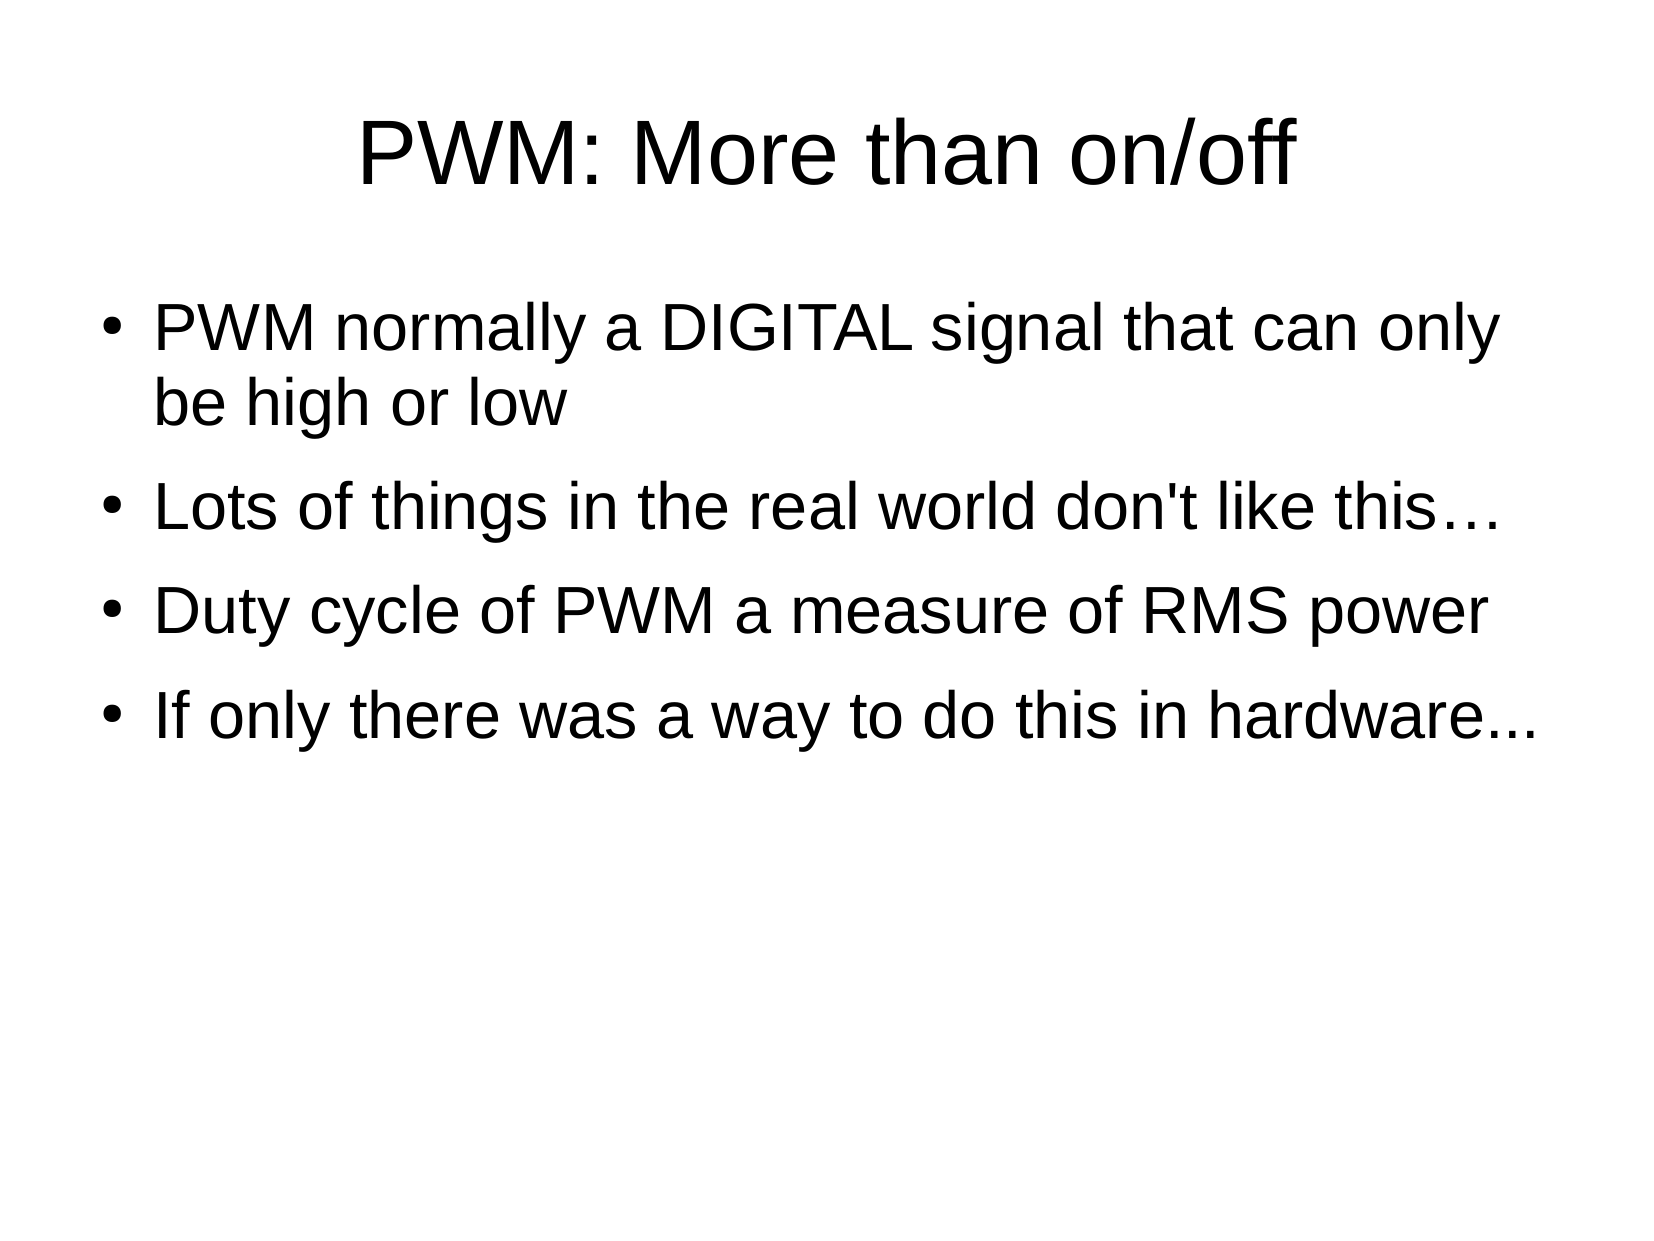

# PWM: More than on/off
PWM normally a DIGITAL signal that can only be high or low
Lots of things in the real world don't like this…
Duty cycle of PWM a measure of RMS power
If only there was a way to do this in hardware...